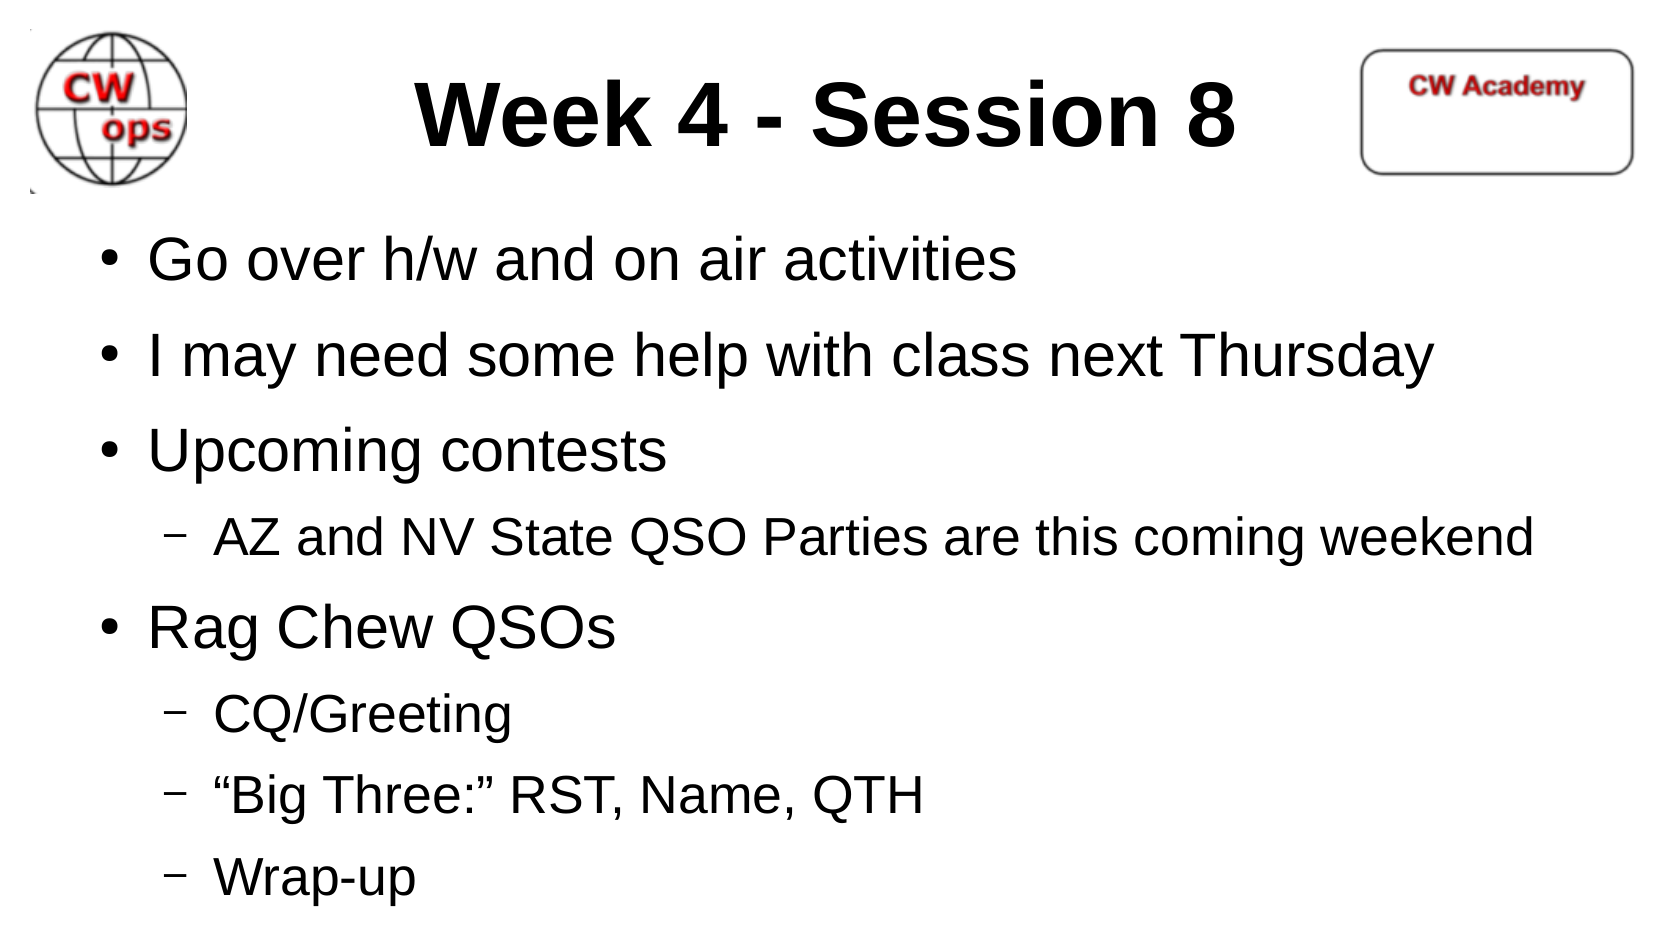

# Week 4 - Session 8
Go over h/w and on air activities
I may need some help with class next Thursday
Upcoming contests
AZ and NV State QSO Parties are this coming weekend
Rag Chew QSOs
CQ/Greeting
“Big Three:” RST, Name, QTH
Wrap-up